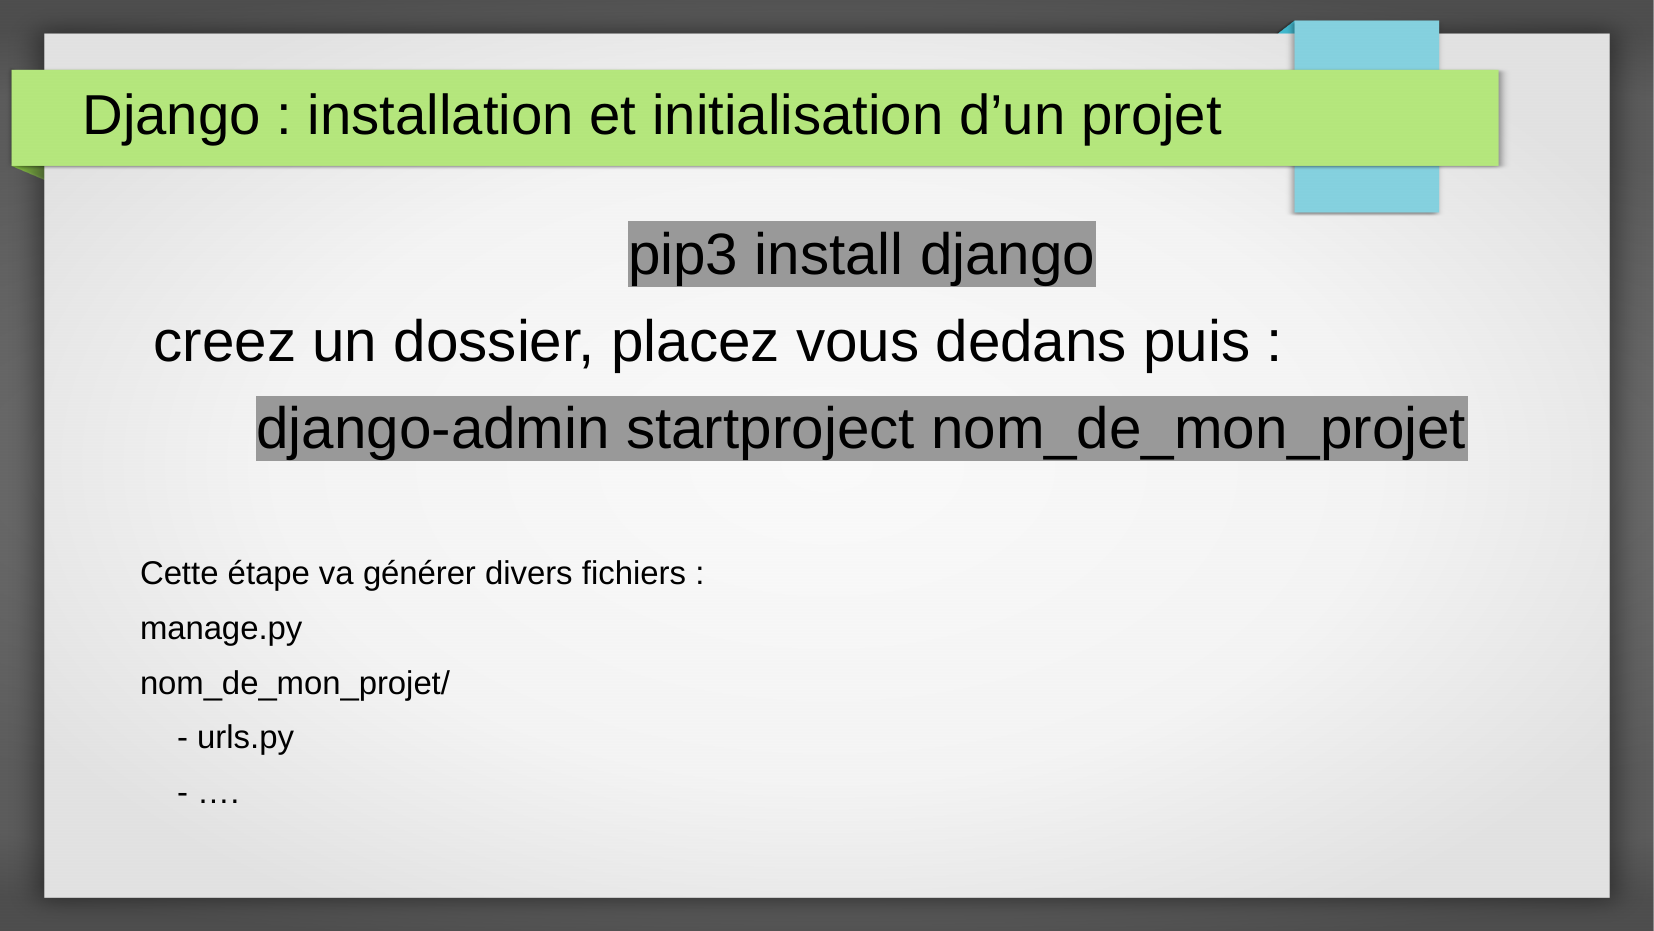

# Django : installation et initialisation d’un projet
pip3 install django
creez un dossier, placez vous dedans puis :
django-admin startproject nom_de_mon_projet
Cette étape va générer divers fichiers :
manage.py
nom_de_mon_projet/
 - urls.py
 - ….